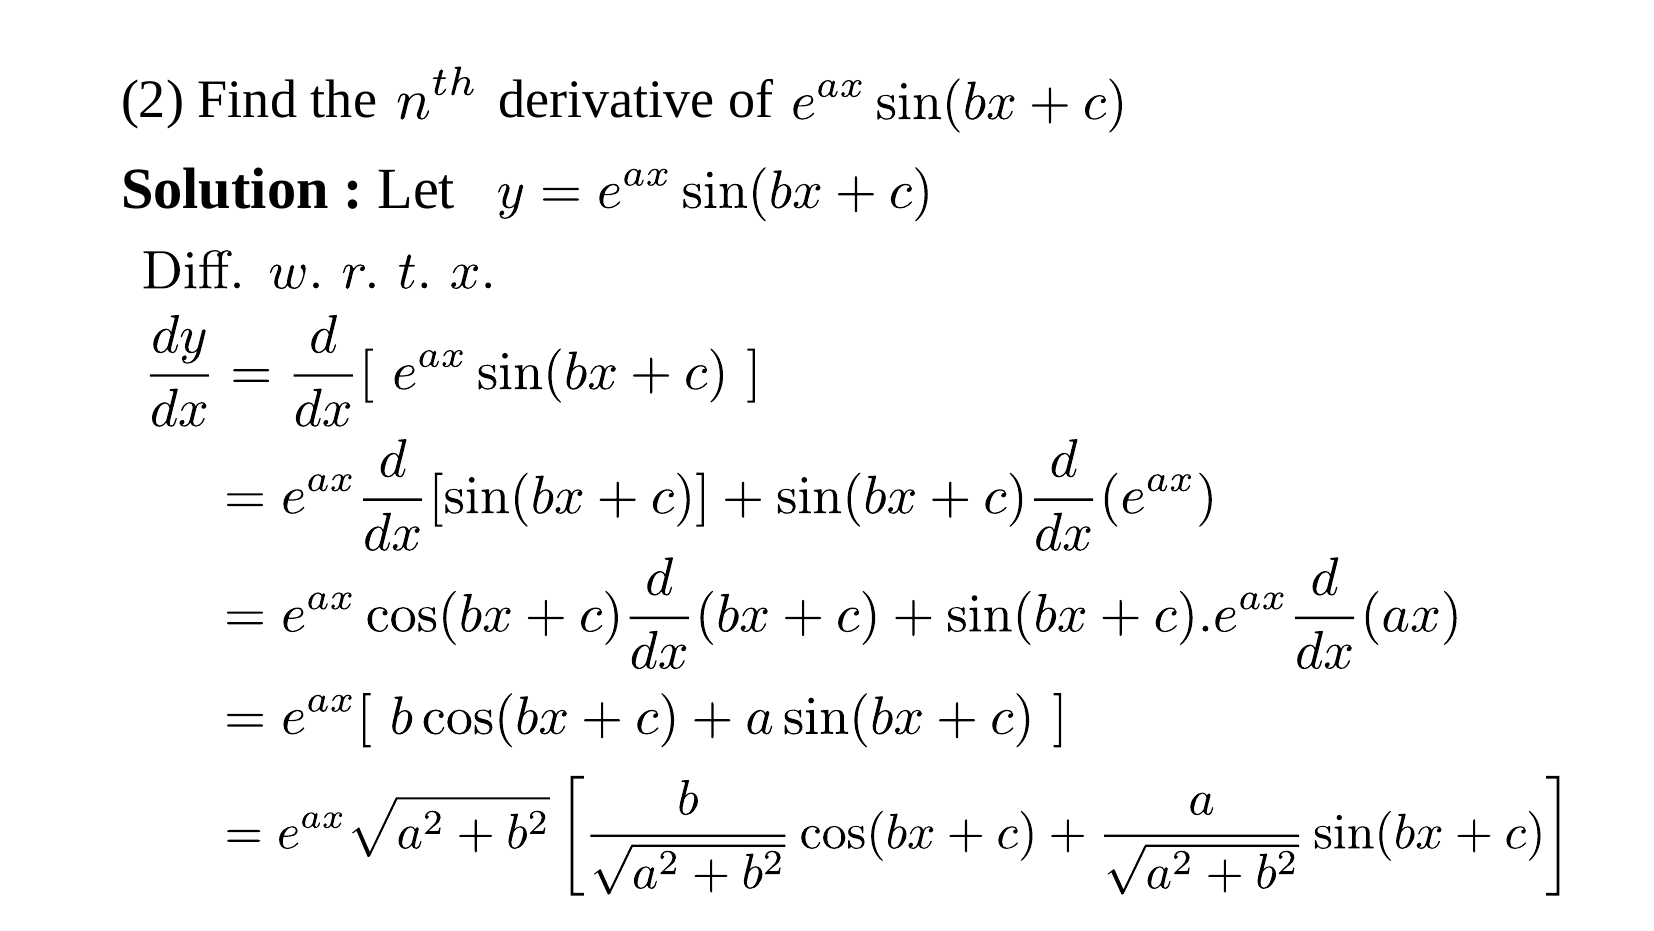

# (2) Find the derivative of Solution : Let